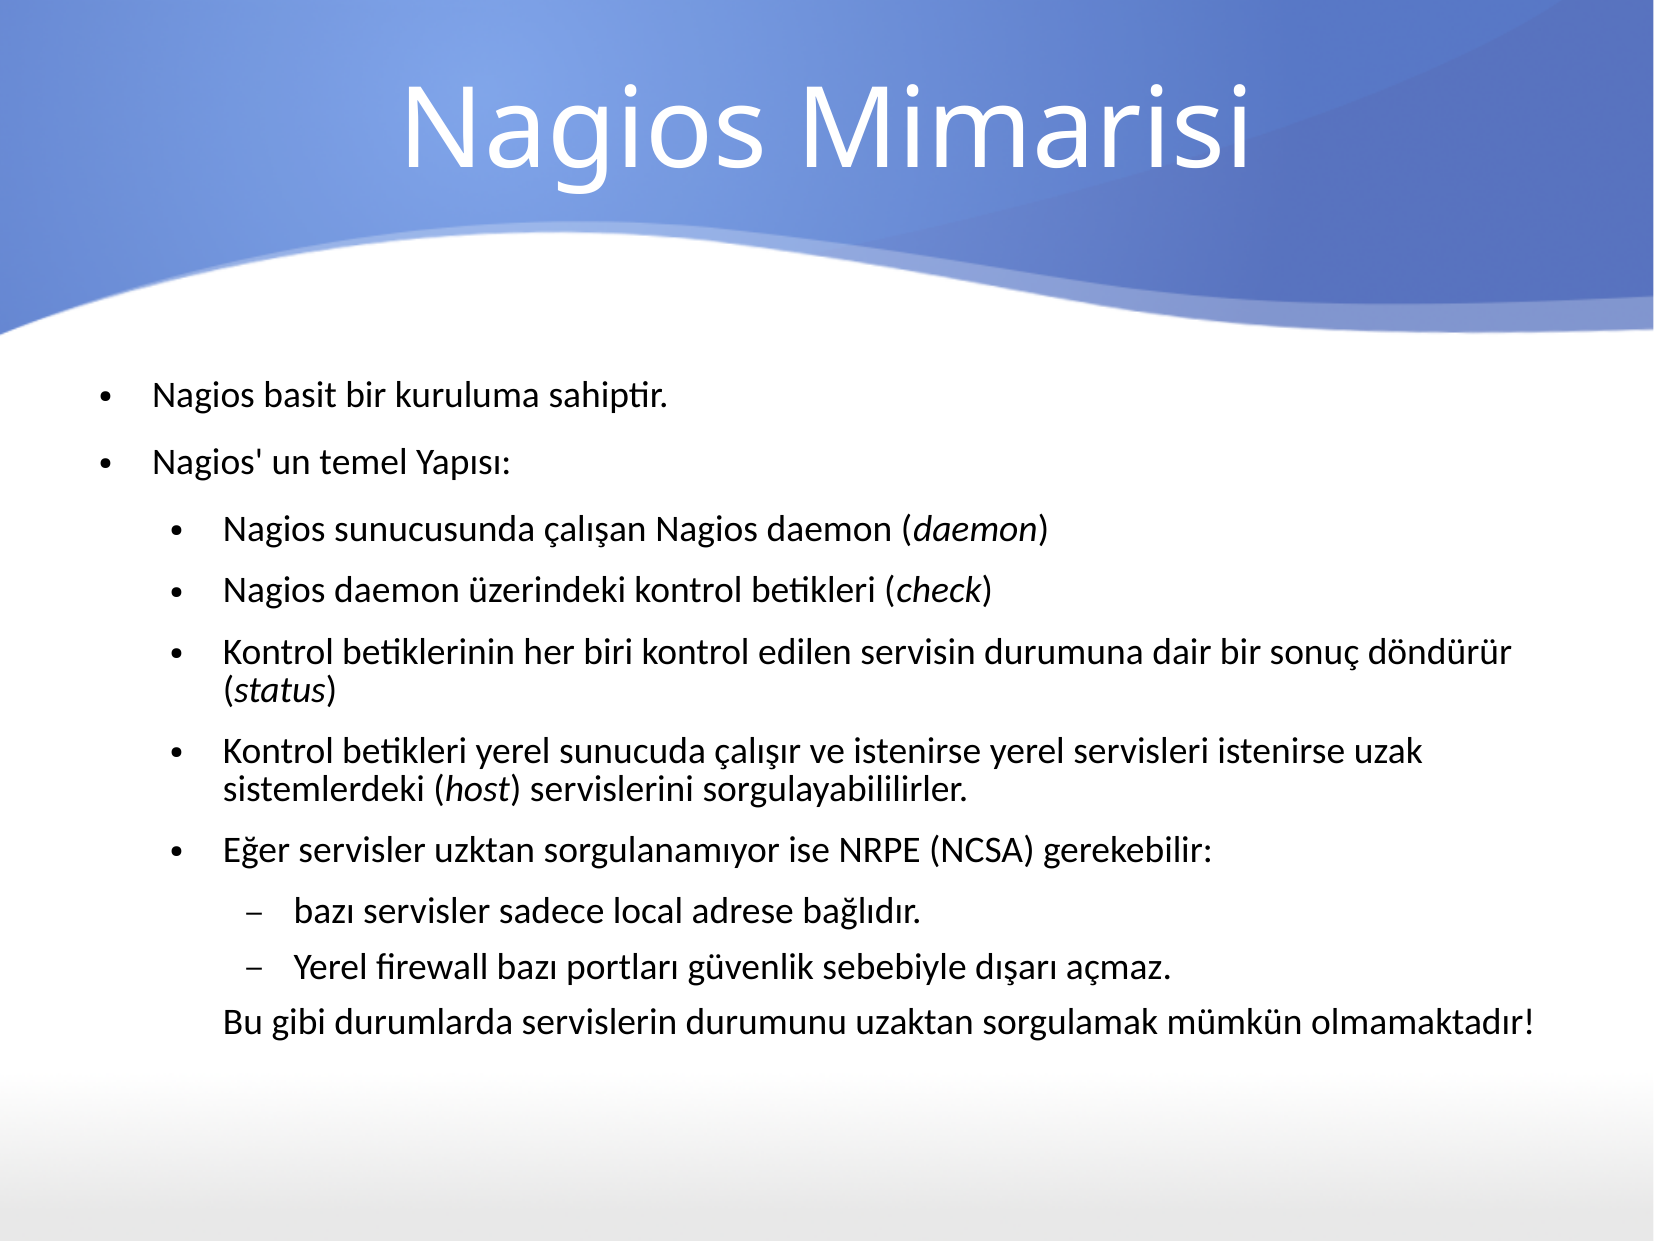

# Nagios Mimarisi
Nagios basit bir kuruluma sahiptir.
Nagios' un temel Yapısı:
Nagios sunucusunda çalışan Nagios daemon (daemon)
Nagios daemon üzerindeki kontrol betikleri (check)
Kontrol betiklerinin her biri kontrol edilen servisin durumuna dair bir sonuç döndürür (status)
Kontrol betikleri yerel sunucuda çalışır ve istenirse yerel servisleri istenirse uzak sistemlerdeki (host) servislerini sorgulayabililirler.
Eğer servisler uzktan sorgulanamıyor ise NRPE (NCSA) gerekebilir:
bazı servisler sadece local adrese bağlıdır.
Yerel firewall bazı portları güvenlik sebebiyle dışarı açmaz.
Bu gibi durumlarda servislerin durumunu uzaktan sorgulamak mümkün olmamaktadır!